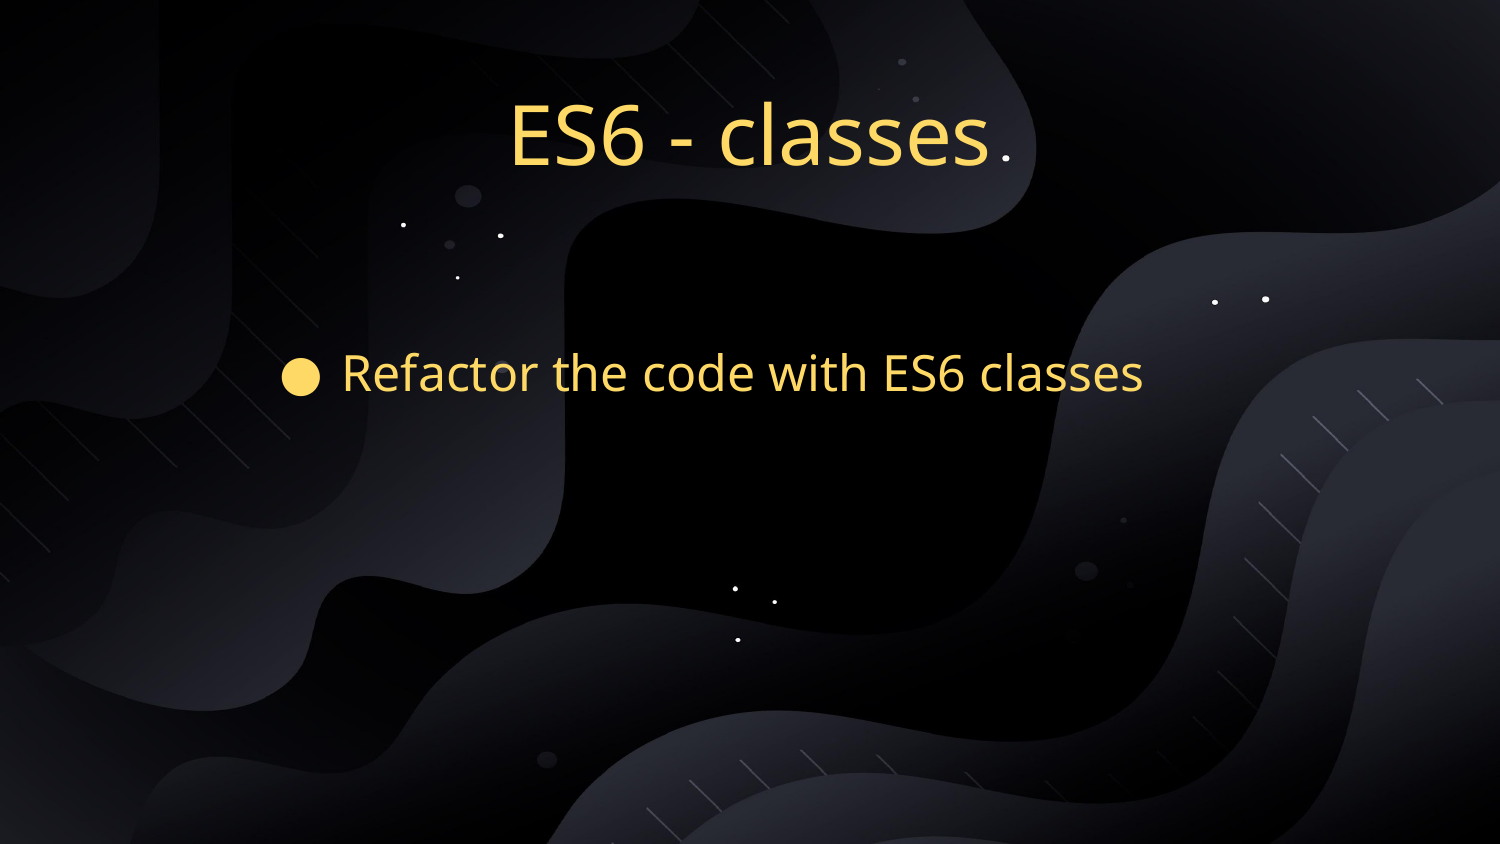

# ES6 - classes
Refactor the code with ES6 classes